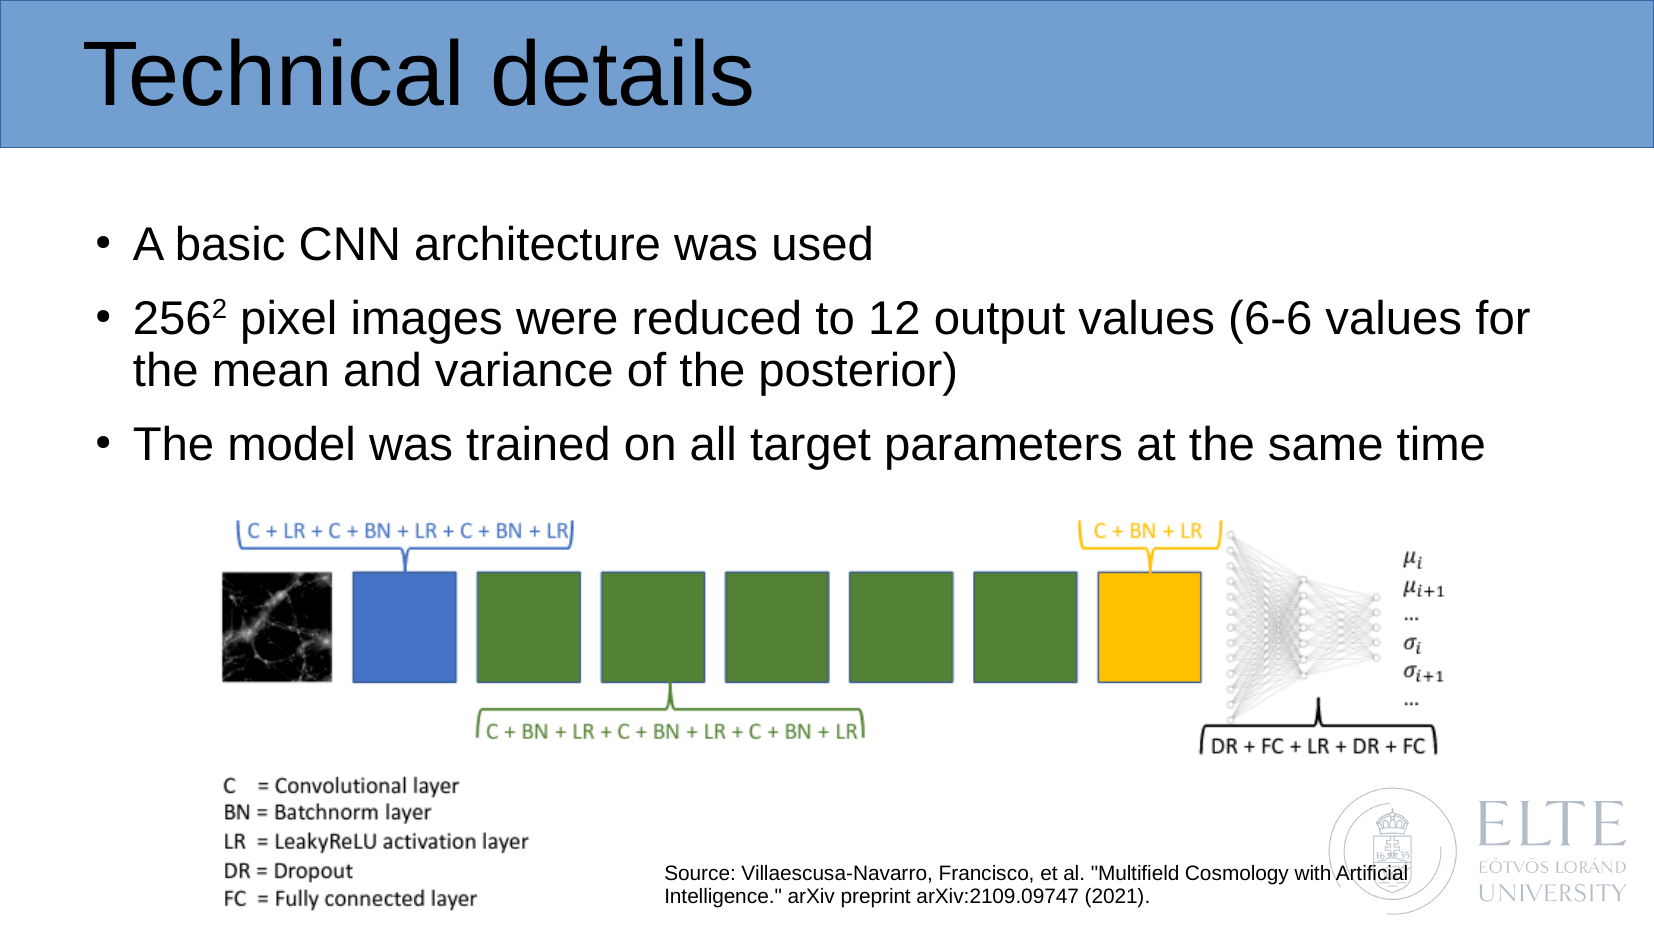

# Technical details
A basic CNN architecture was used
2562 pixel images were reduced to 12 output values (6-6 values for the mean and variance of the posterior)
The model was trained on all target parameters at the same time
Source: Villaescusa-Navarro, Francisco, et al. "Multifield Cosmology with Artificial Intelligence." arXiv preprint arXiv:2109.09747 (2021).